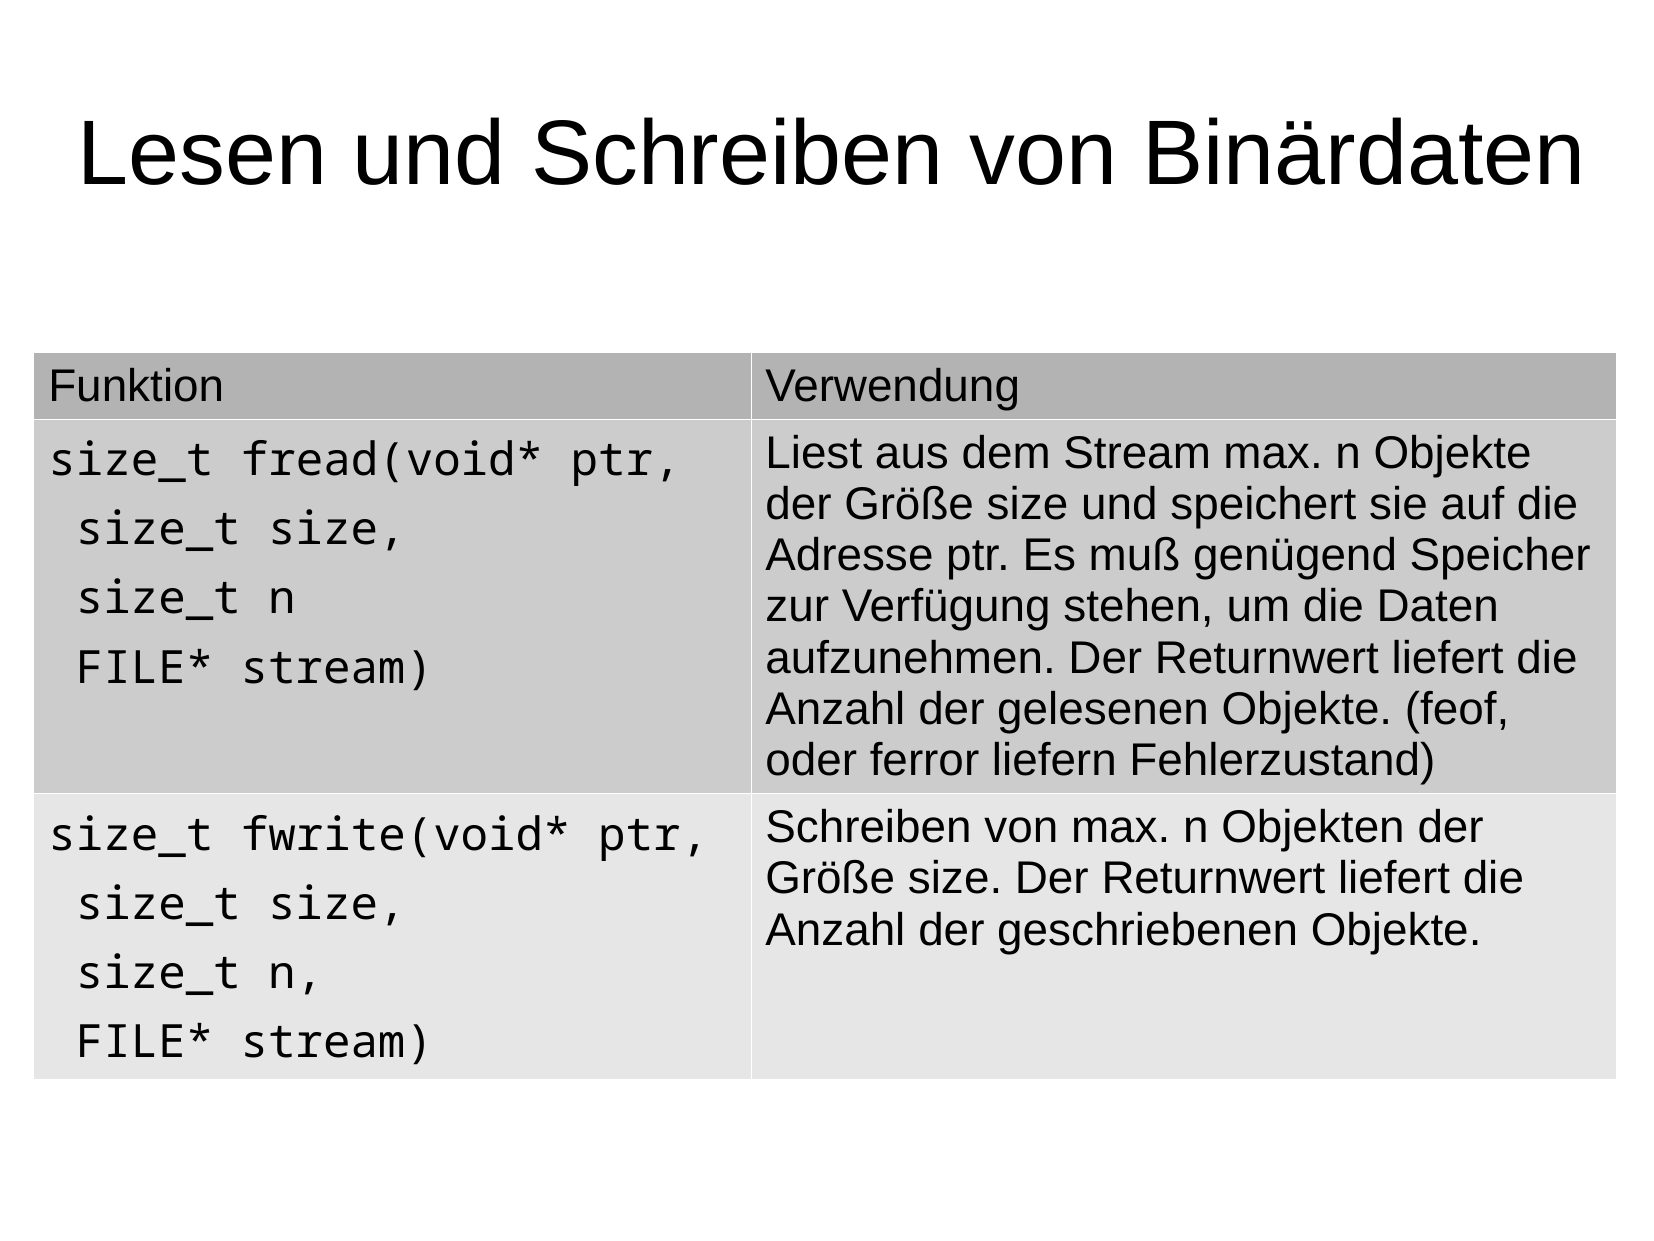

# Lesen und Schreiben von Binärdaten
| Funktion | Verwendung |
| --- | --- |
| size\_t fread(void\* ptr, size\_t size, size\_t n FILE\* stream) | Liest aus dem Stream max. n Objekte der Größe size und speichert sie auf die Adresse ptr. Es muß genügend Speicher zur Verfügung stehen, um die Daten aufzunehmen. Der Returnwert liefert die Anzahl der gelesenen Objekte. (feof, oder ferror liefern Fehlerzustand) |
| size\_t fwrite(void\* ptr, size\_t size, size\_t n, FILE\* stream) | Schreiben von max. n Objekten der Größe size. Der Returnwert liefert die Anzahl der geschriebenen Objekte. |